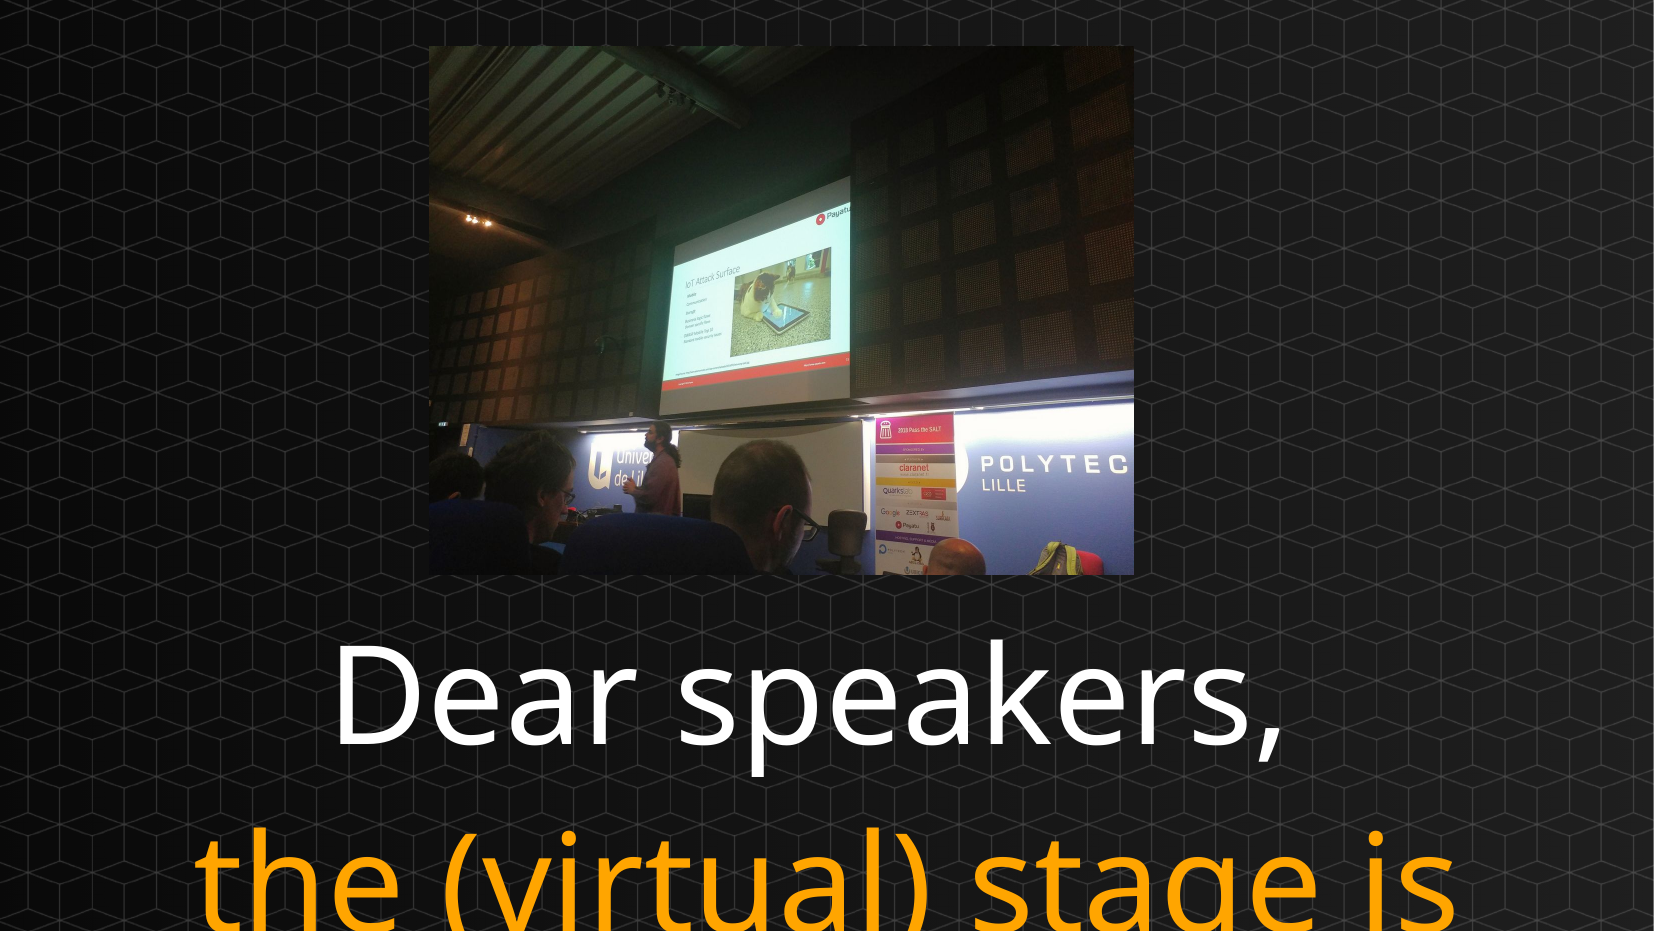

Dear speakers,
the (virtual) stage is yours!